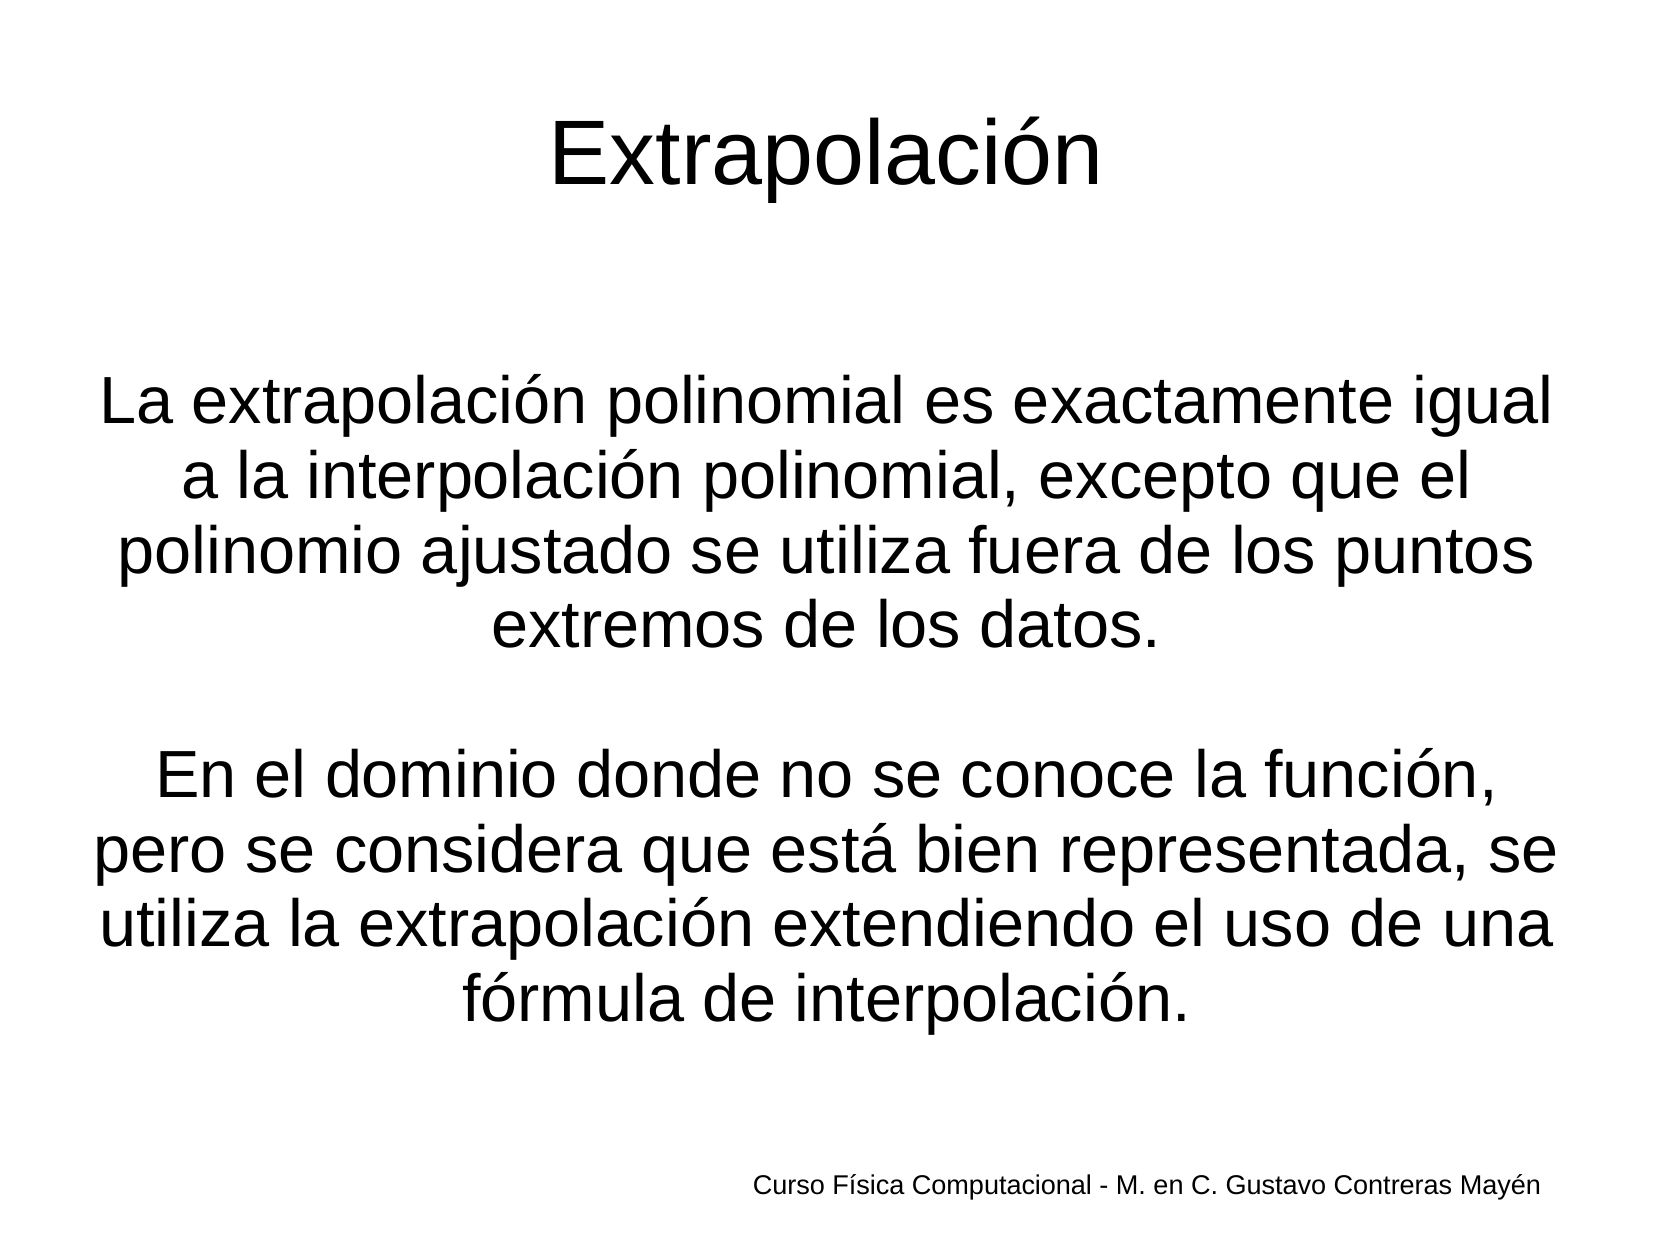

# Extrapolación
La extrapolación polinomial es exactamente igual a la interpolación polinomial, excepto que el polinomio ajustado se utiliza fuera de los puntos extremos de los datos.
En el dominio donde no se conoce la función, pero se considera que está bien representada, se utiliza la extrapolación extendiendo el uso de una fórmula de interpolación.